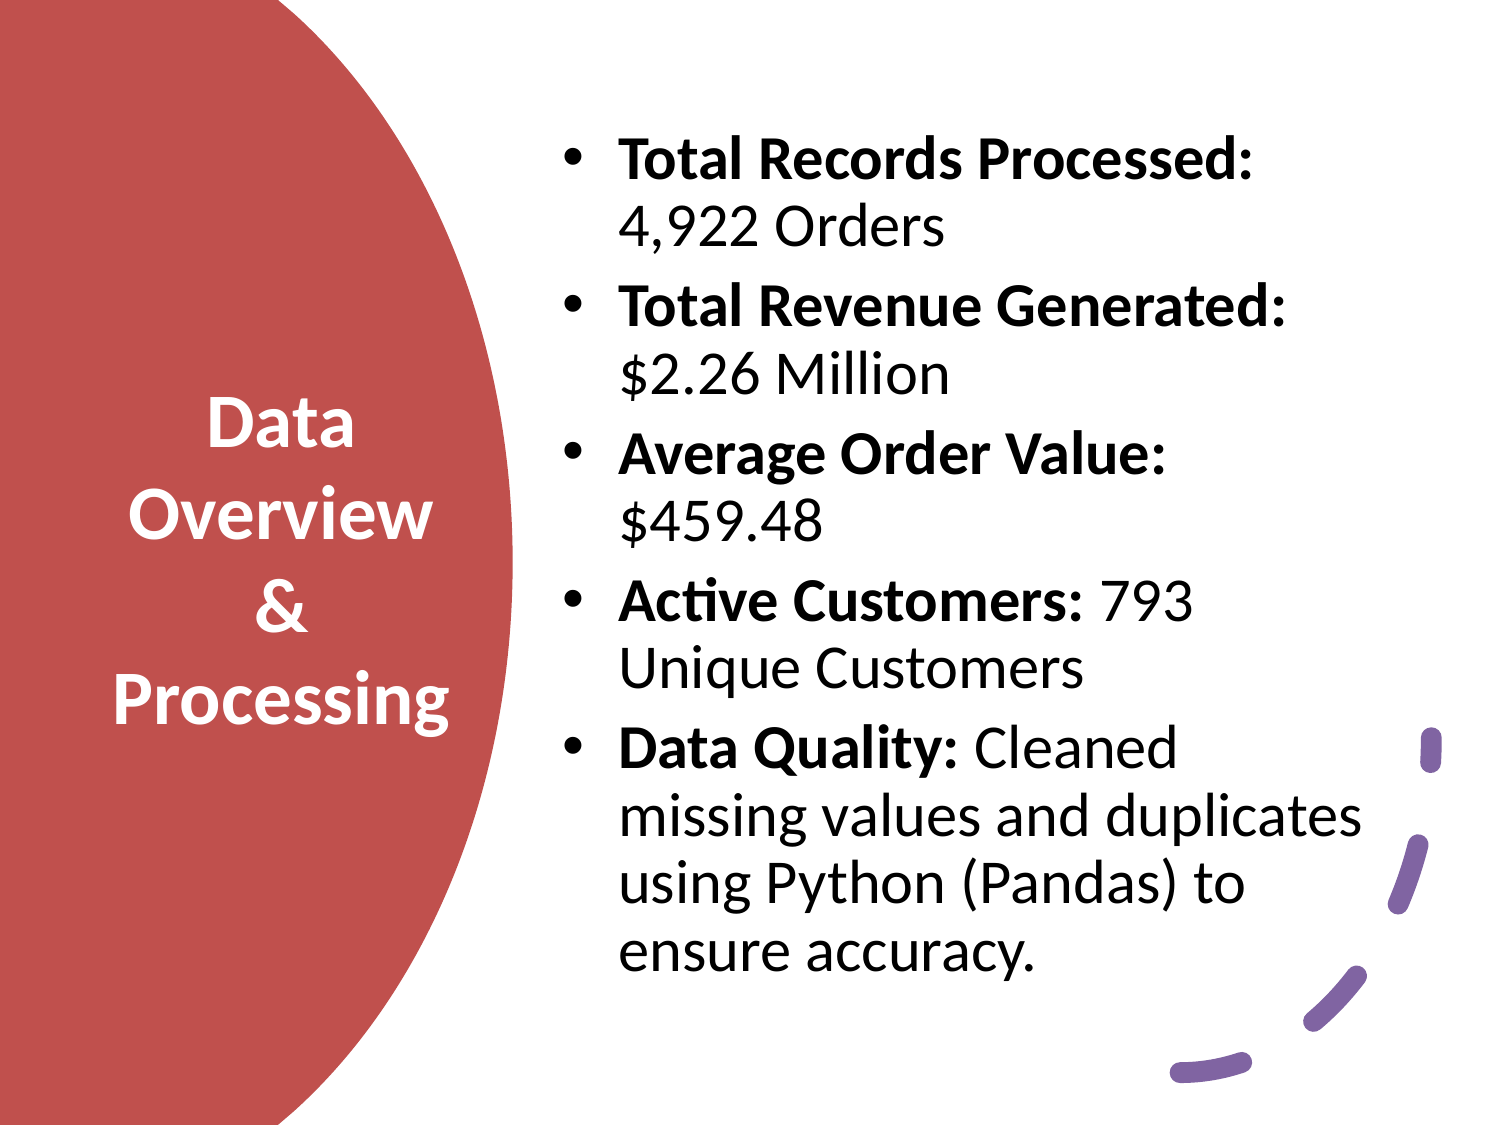

Total Records Processed: 4,922 Orders
Total Revenue Generated: $2.26 Million
Average Order Value: $459.48
Active Customers: 793 Unique Customers
Data Quality: Cleaned missing values and duplicates using Python (Pandas) to ensure accuracy.
# Data Overview & Processing